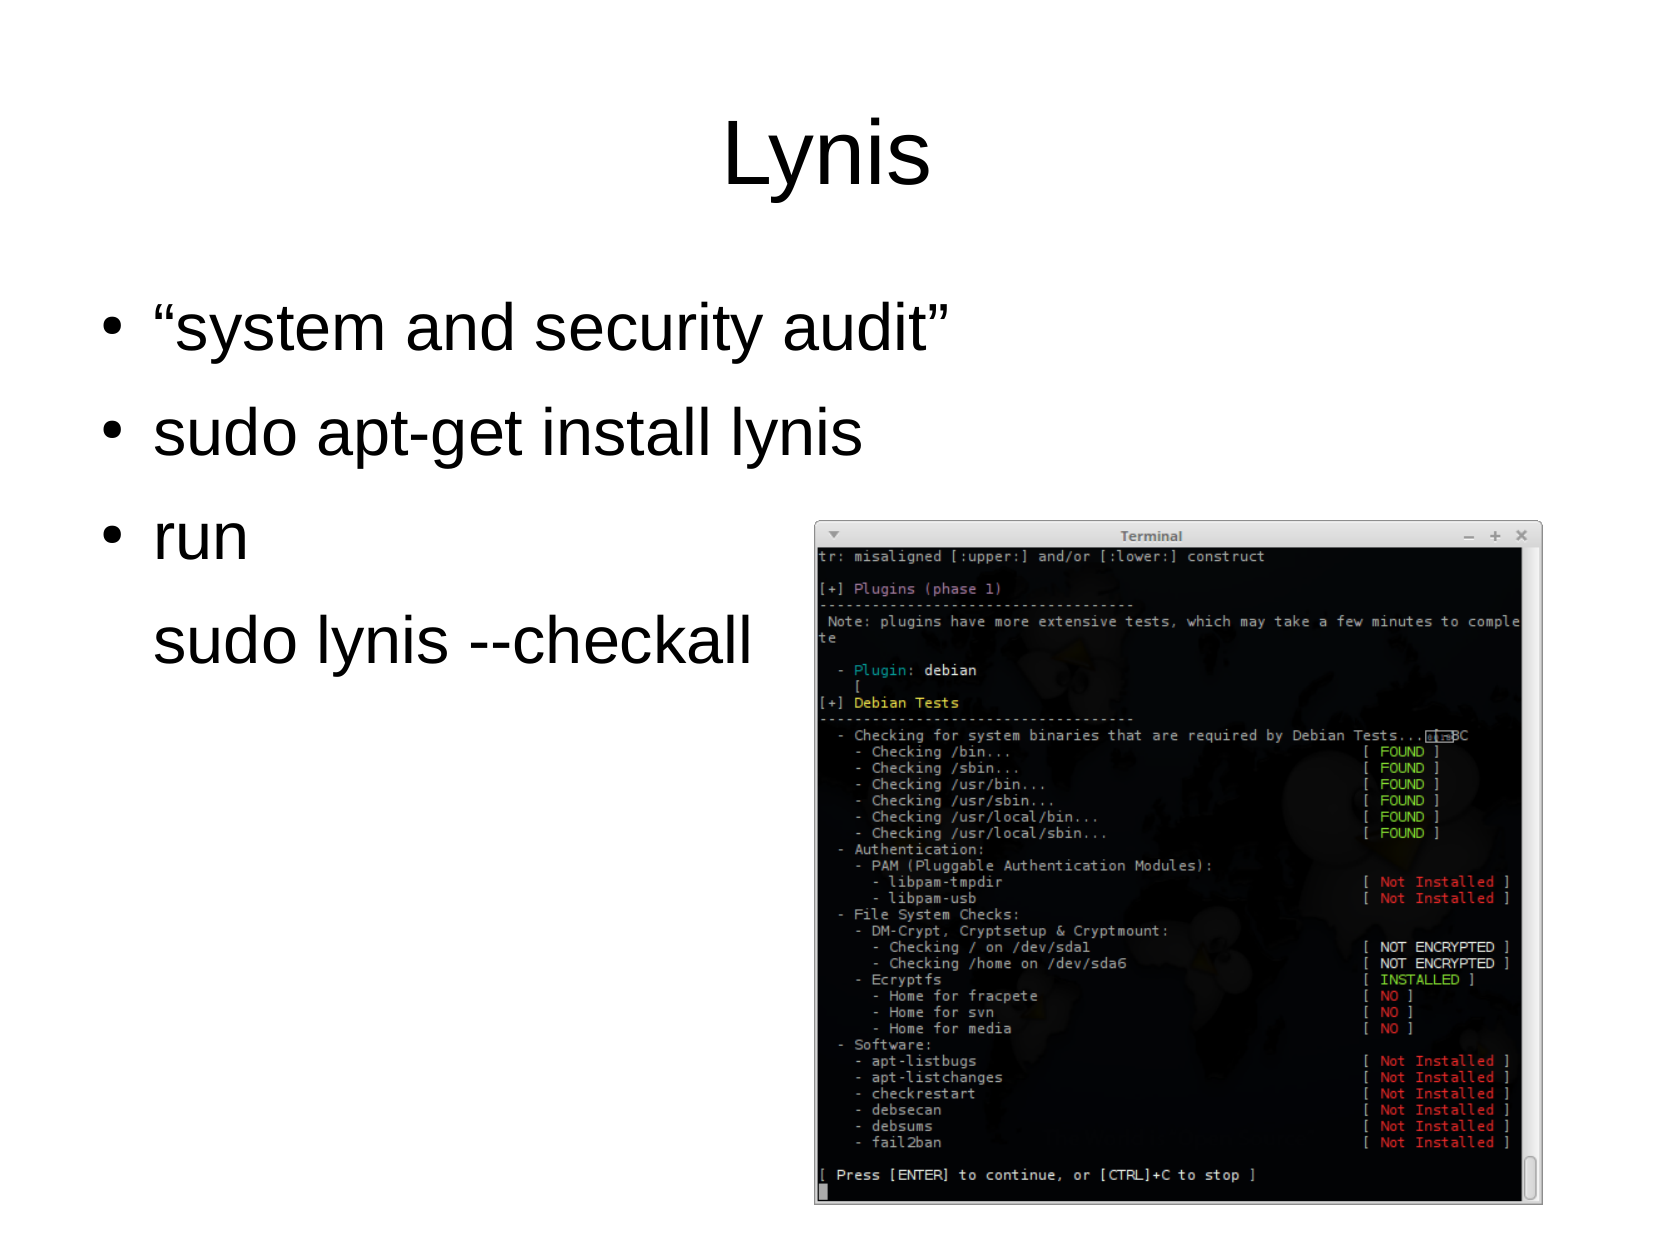

# Lynis
“system and security audit”
sudo apt-get install lynis
run
sudo lynis --checkall